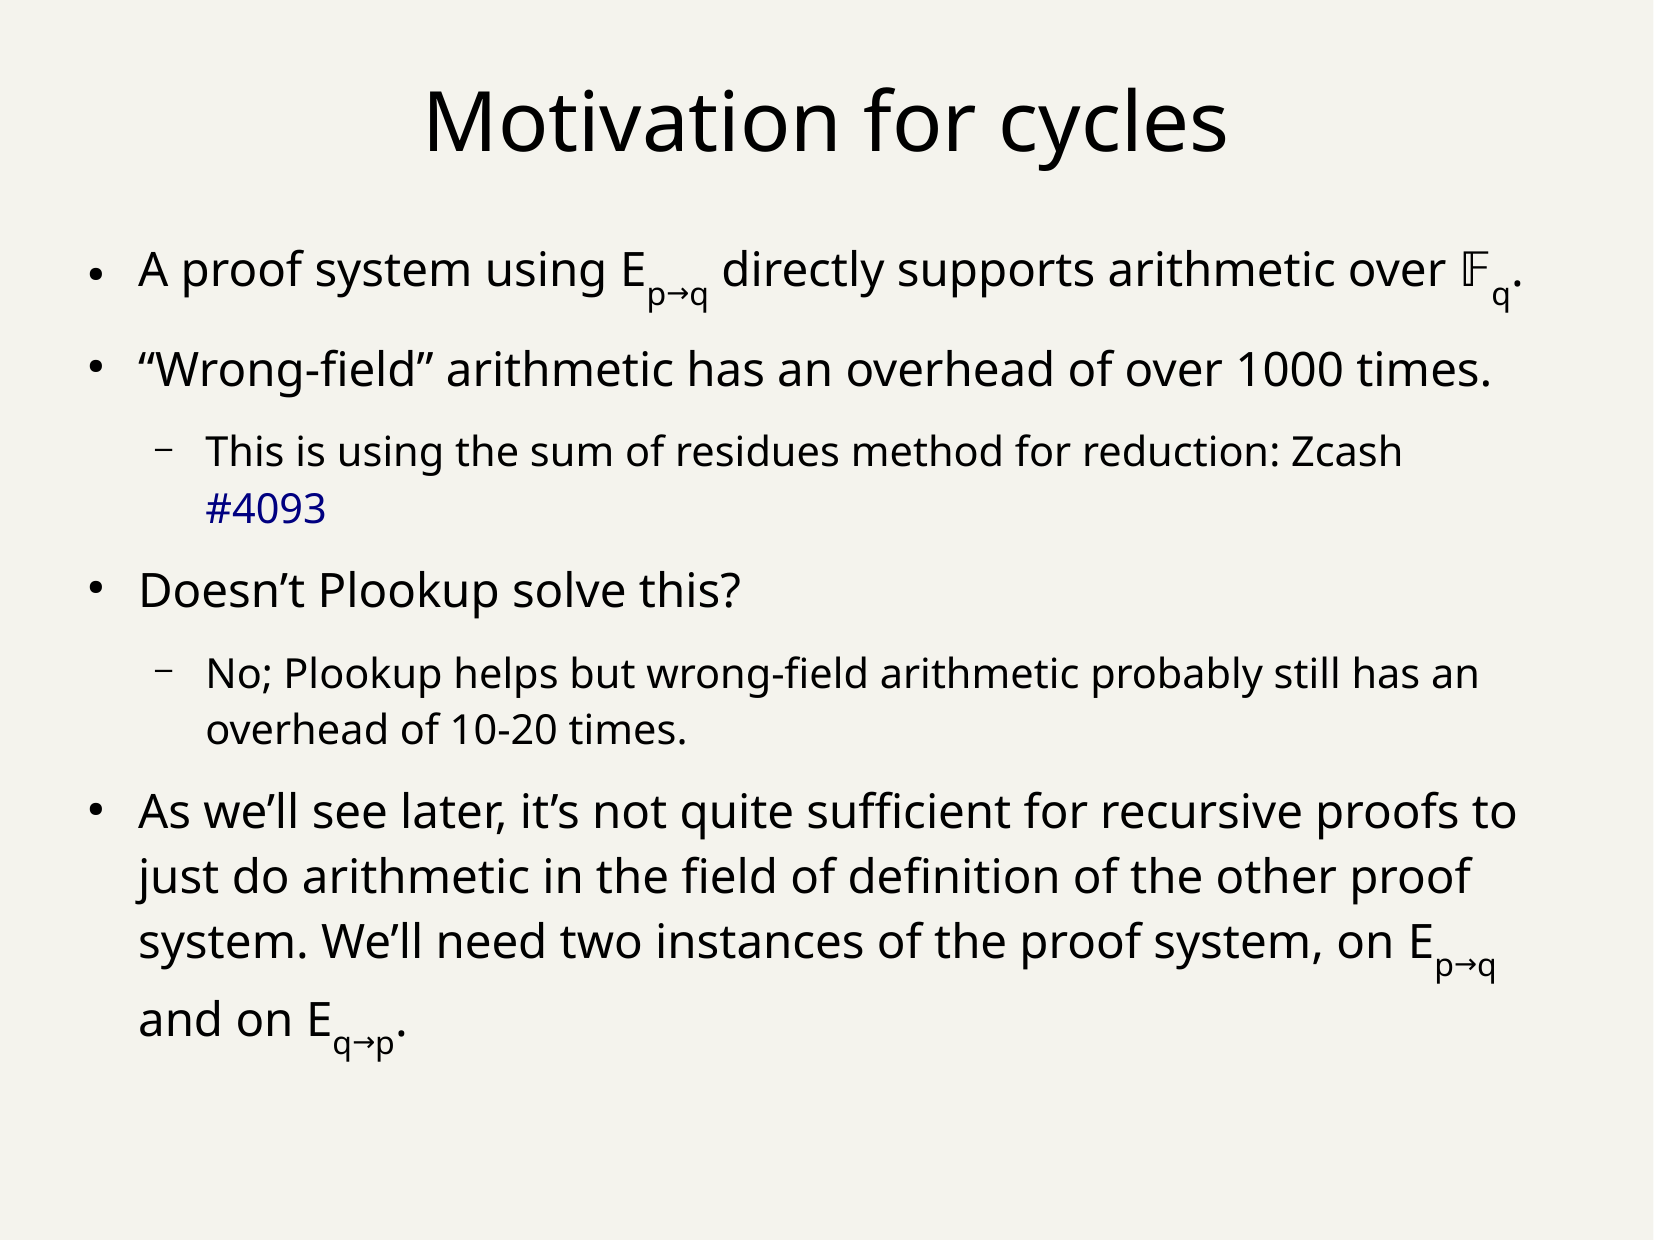

# Motivation for cycles
A proof system using Ep→q directly supports arithmetic over 𝔽q.
“Wrong-field” arithmetic has an overhead of over 1000 times.
This is using the sum of residues method for reduction: Zcash #4093
Doesn’t Plookup solve this?
No; Plookup helps but wrong-field arithmetic probably still has an overhead of 10-20 times.
As we’ll see later, it’s not quite sufficient for recursive proofs to just do arithmetic in the field of definition of the other proof system. We’ll need two instances of the proof system, on Ep→q and on Eq→p.